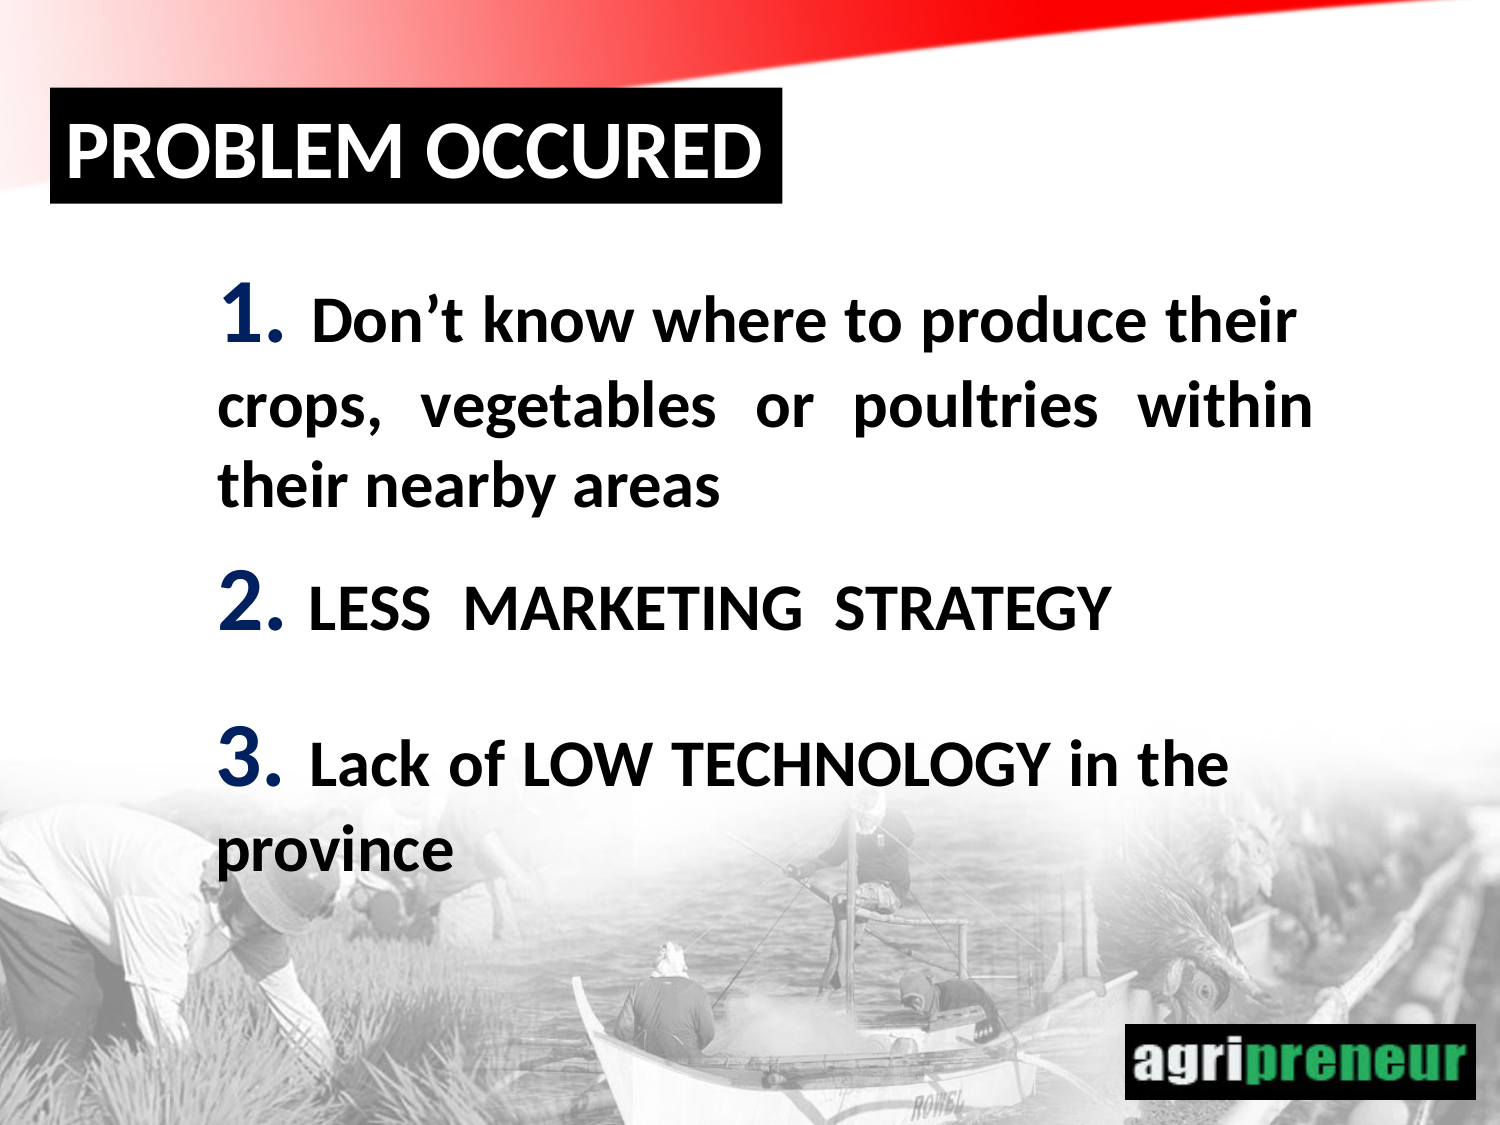

PROBLEM OCCURED
1. Don’t know where to produce their crops, vegetables or poultries within their nearby areas
2. LESS MARKETING STRATEGY
3. Lack of LOW TECHNOLOGY in the province